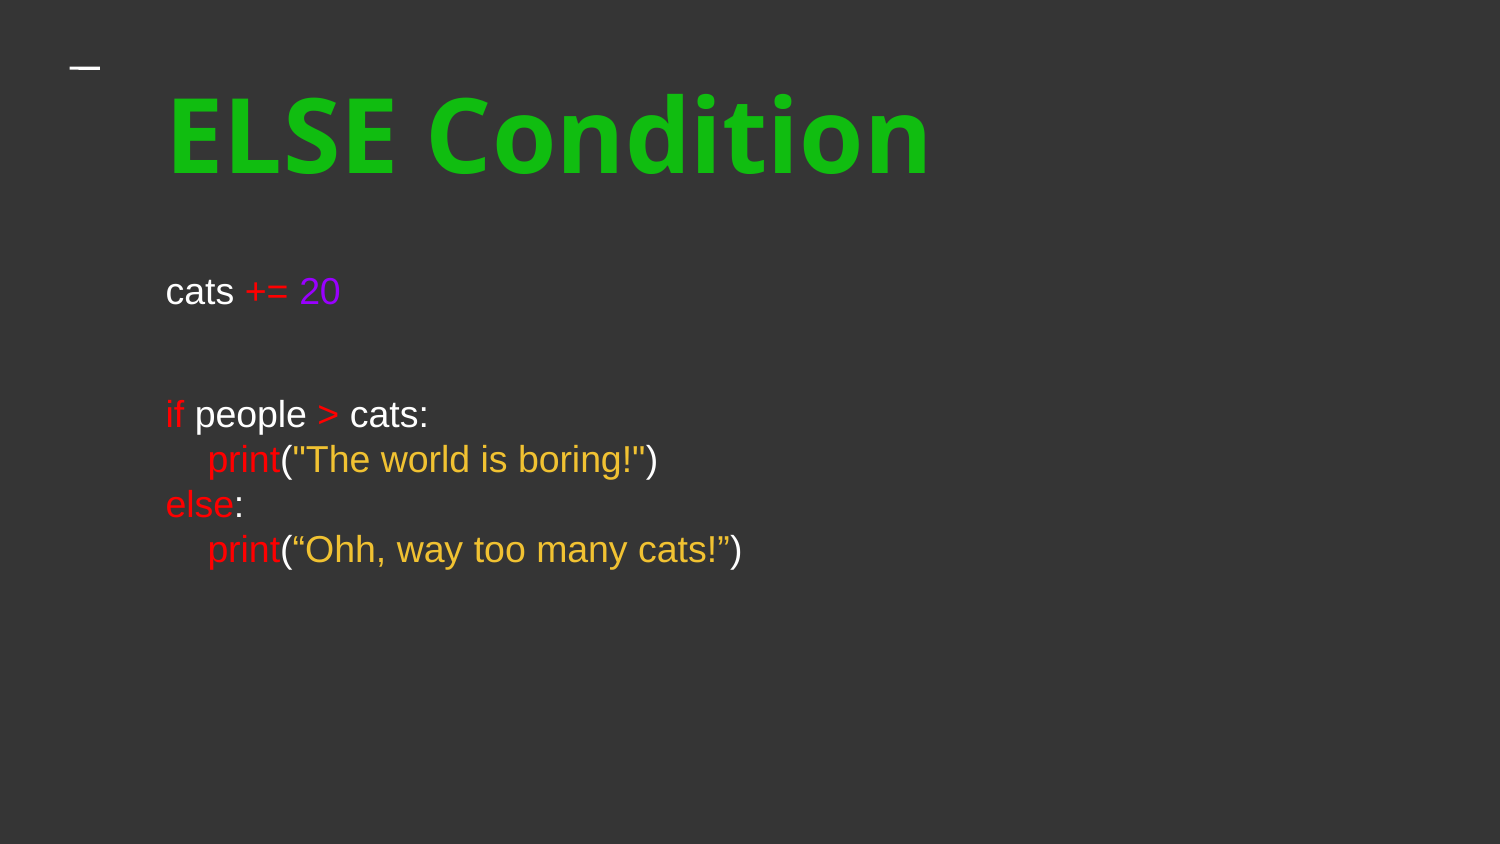

# ELSE Condition
cats += 20
if people > cats:
 print("The world is boring!")
else:
 print(“Ohh, way too many cats!”)